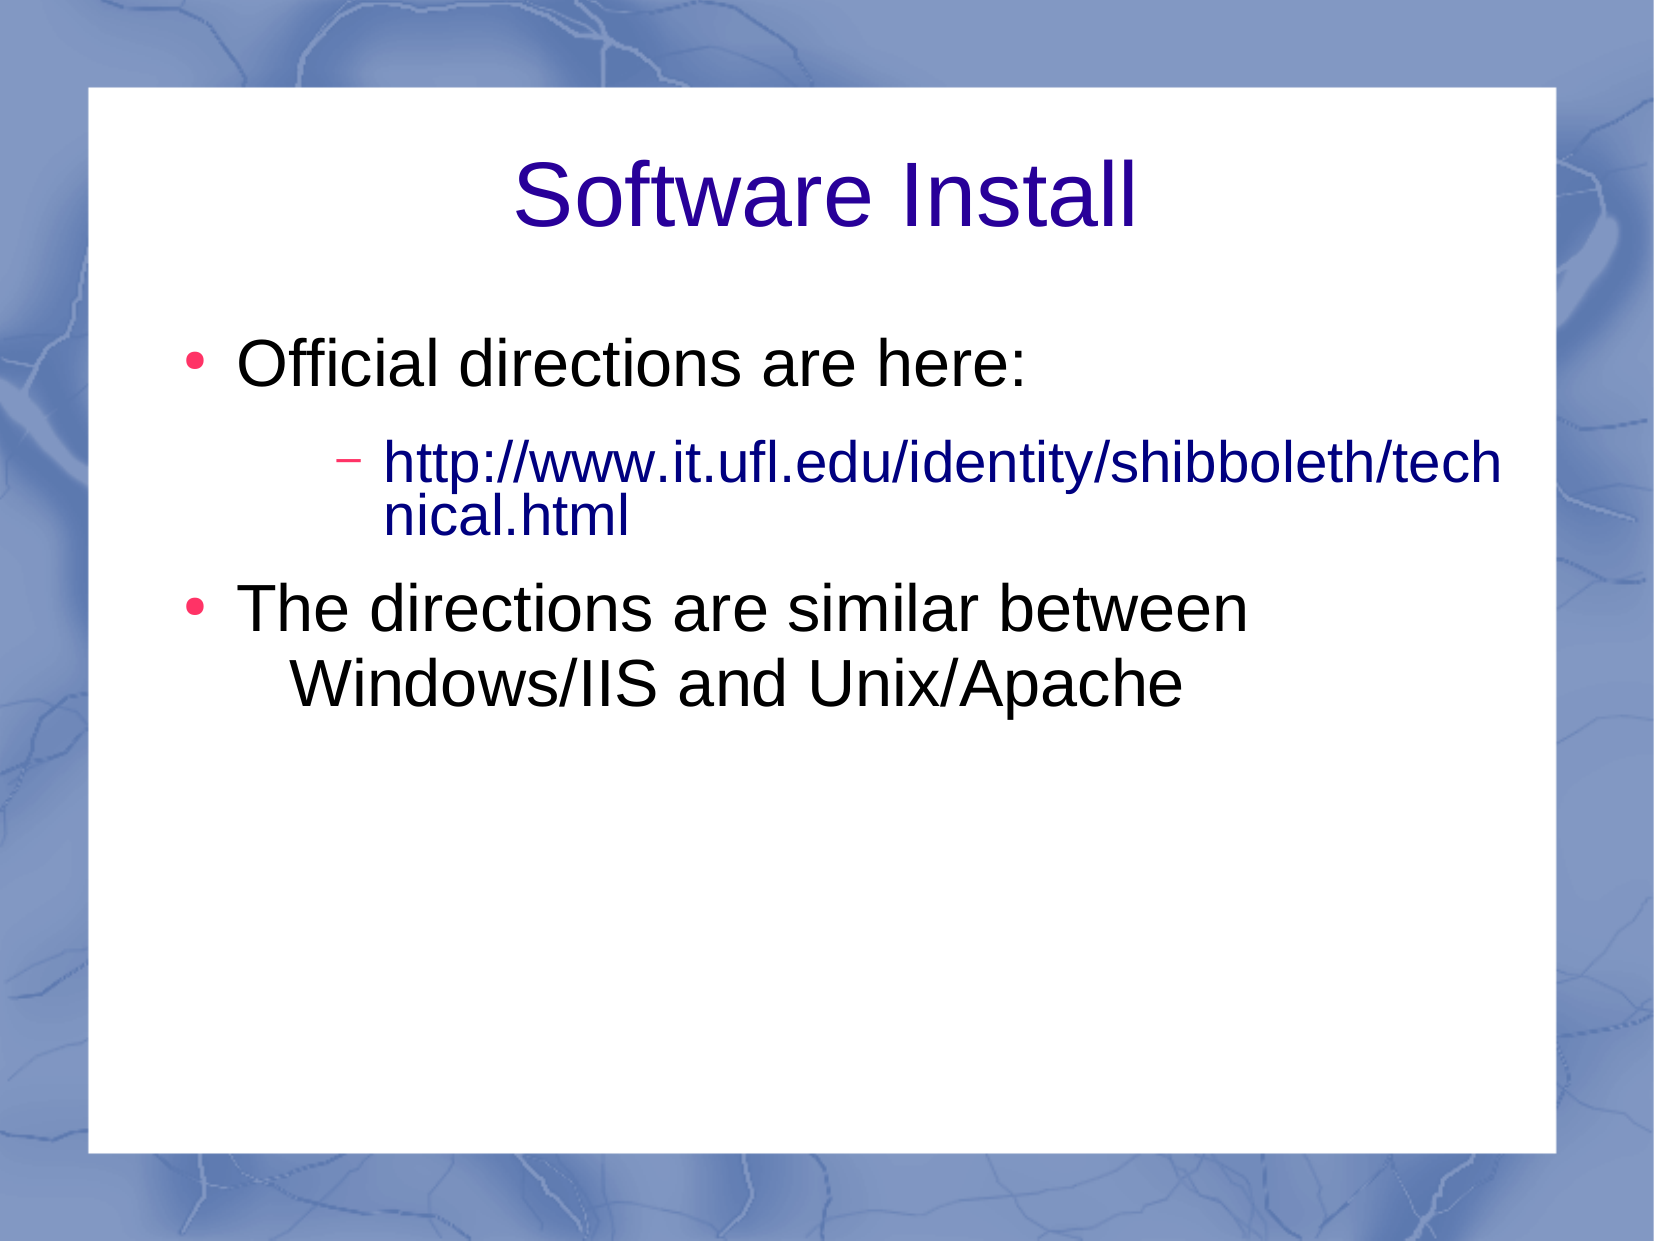

# Software Install
Official directions are here:
http://www.it.ufl.edu/identity/shibboleth/technical.html
The directions are similar between Windows/IIS and Unix/Apache